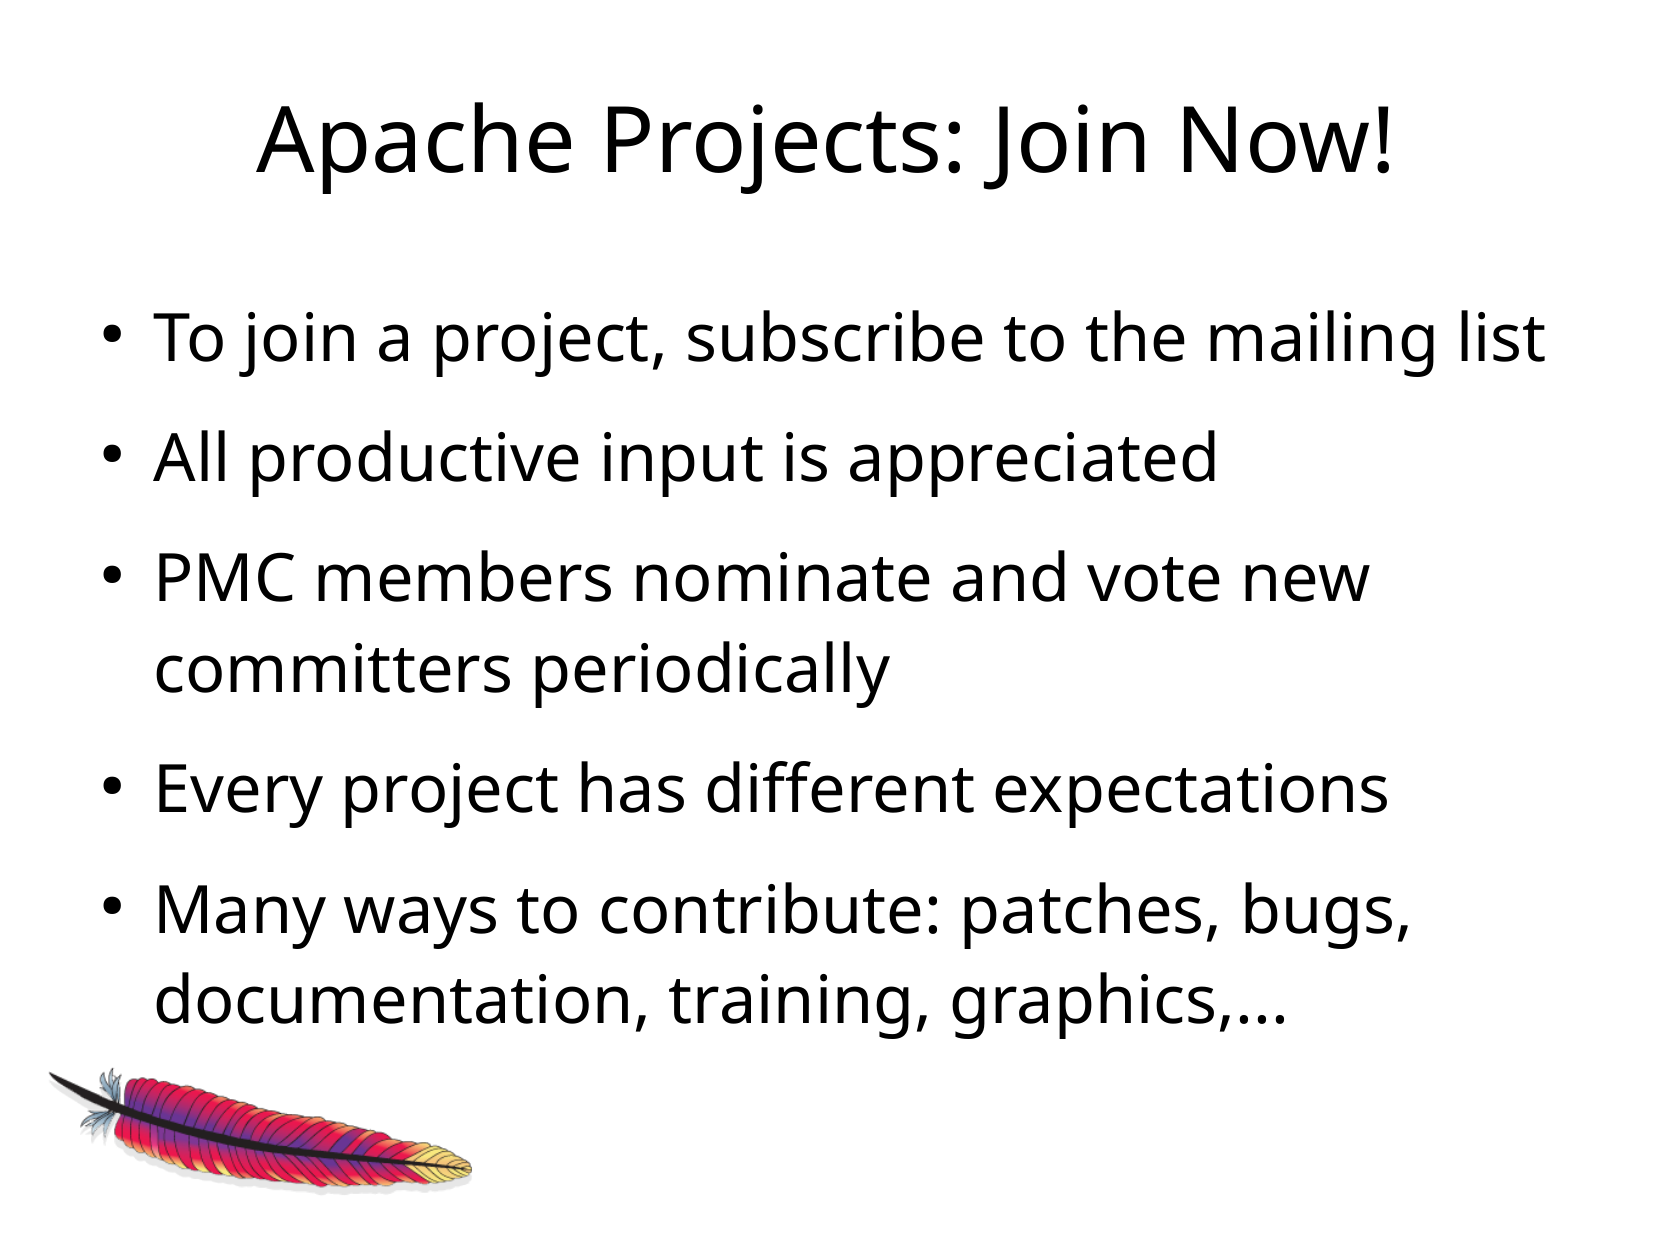

# Apache Projects: Join Now!
To join a project, subscribe to the mailing list
All productive input is appreciated
PMC members nominate and vote new committers periodically
Every project has different expectations
Many ways to contribute: patches, bugs, documentation, training, graphics,...